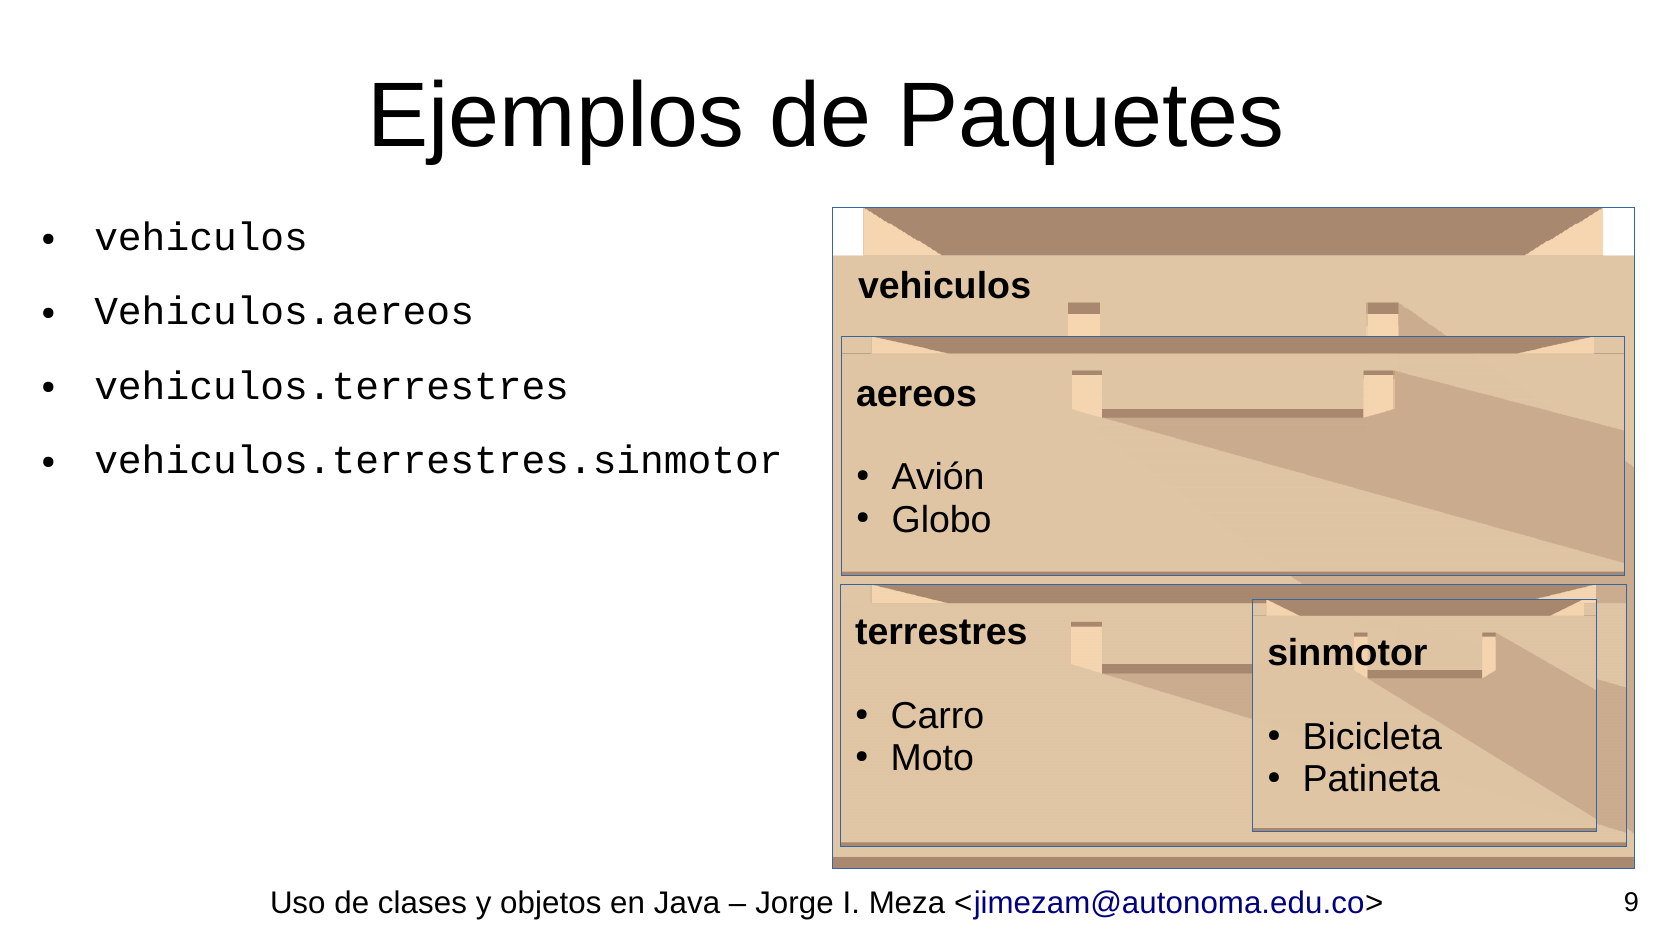

# Ejemplos de Paquetes
 vehiculos
vehiculos
Vehiculos.aereos
vehiculos.terrestres
vehiculos.terrestres.sinmotor
aereos
Avión
Globo
terrestres
Carro
Moto
sinmotor
Bicicleta
Patineta